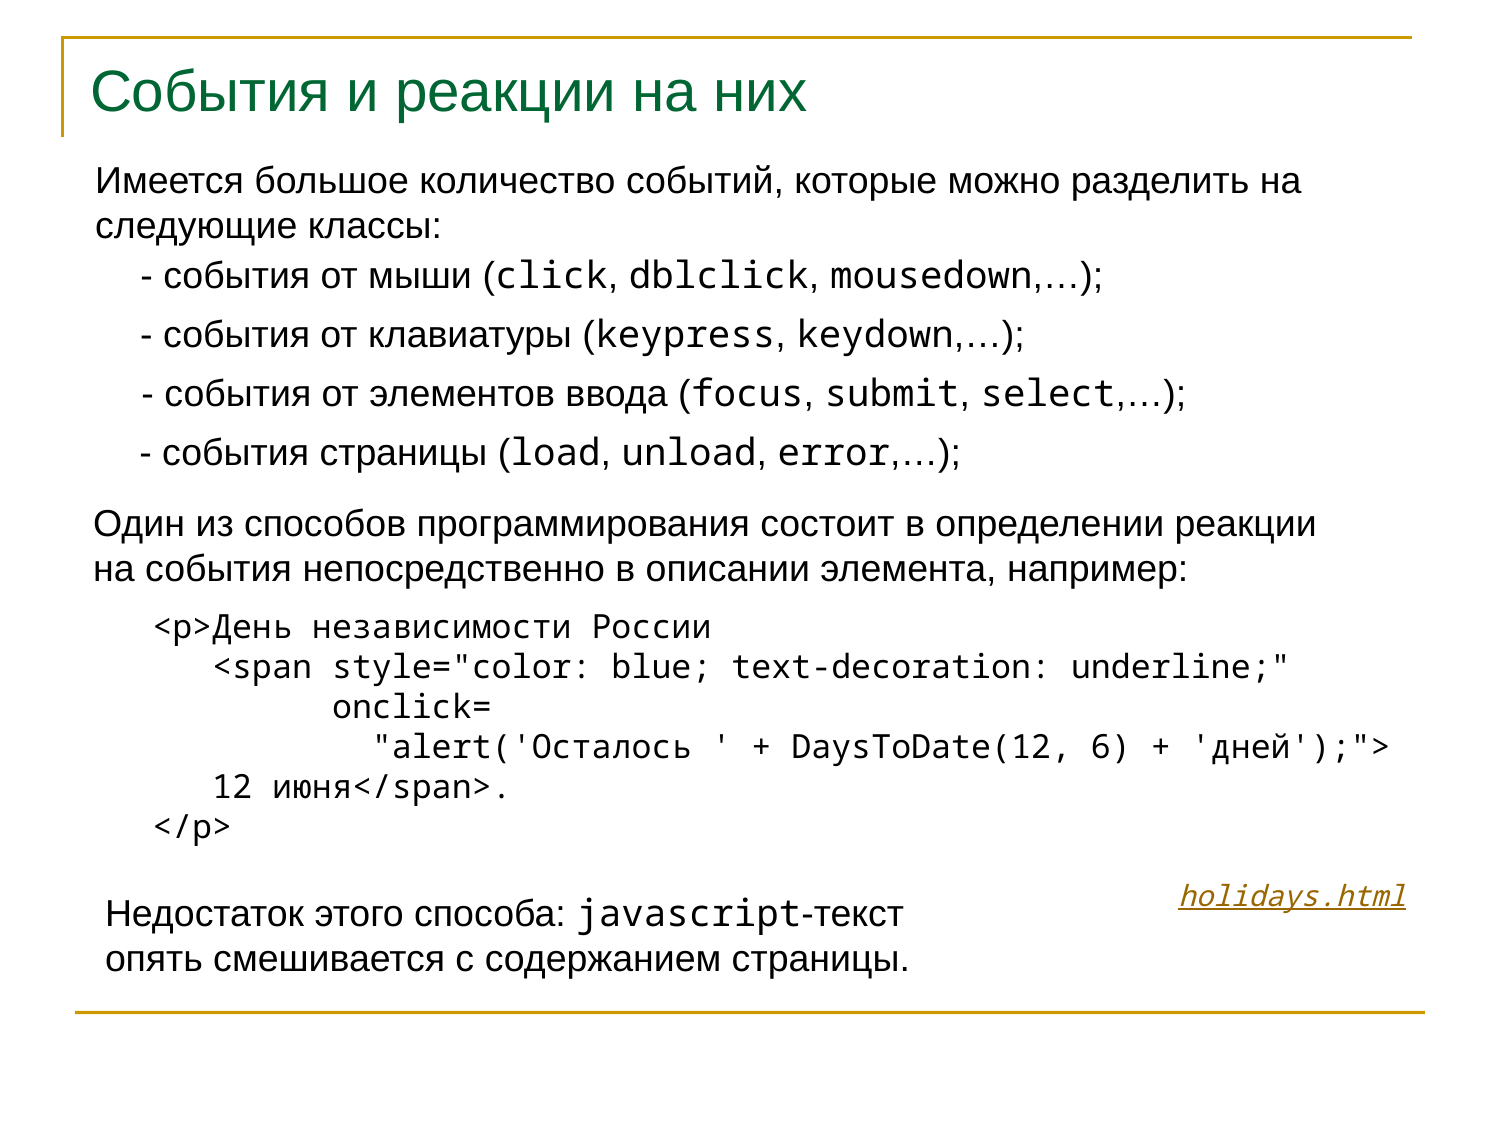

# События и реакции на них
Имеется большое количество событий, которые можно разделить на
следующие классы:
- события от мыши (click, dblclick, mousedown,…);
- события от клавиатуры (keypress, keydown,…);
- события от элементов ввода (focus, submit, select,…);
- события страницы (load, unload, error,…);
Один из способов программирования состоит в определении реакции
на события непосредственно в описании элемента, например:
<p>День независимости России
 <span style="color: blue; text-decoration: underline;"
 onclick=
 "alert('Осталось ' + DaysToDate(12, 6) + 'дней');">
 12 июня</span>.
</p>
holidays.html
Недостаток этого способа: javascript-текст
опять смешивается с содержанием страницы.